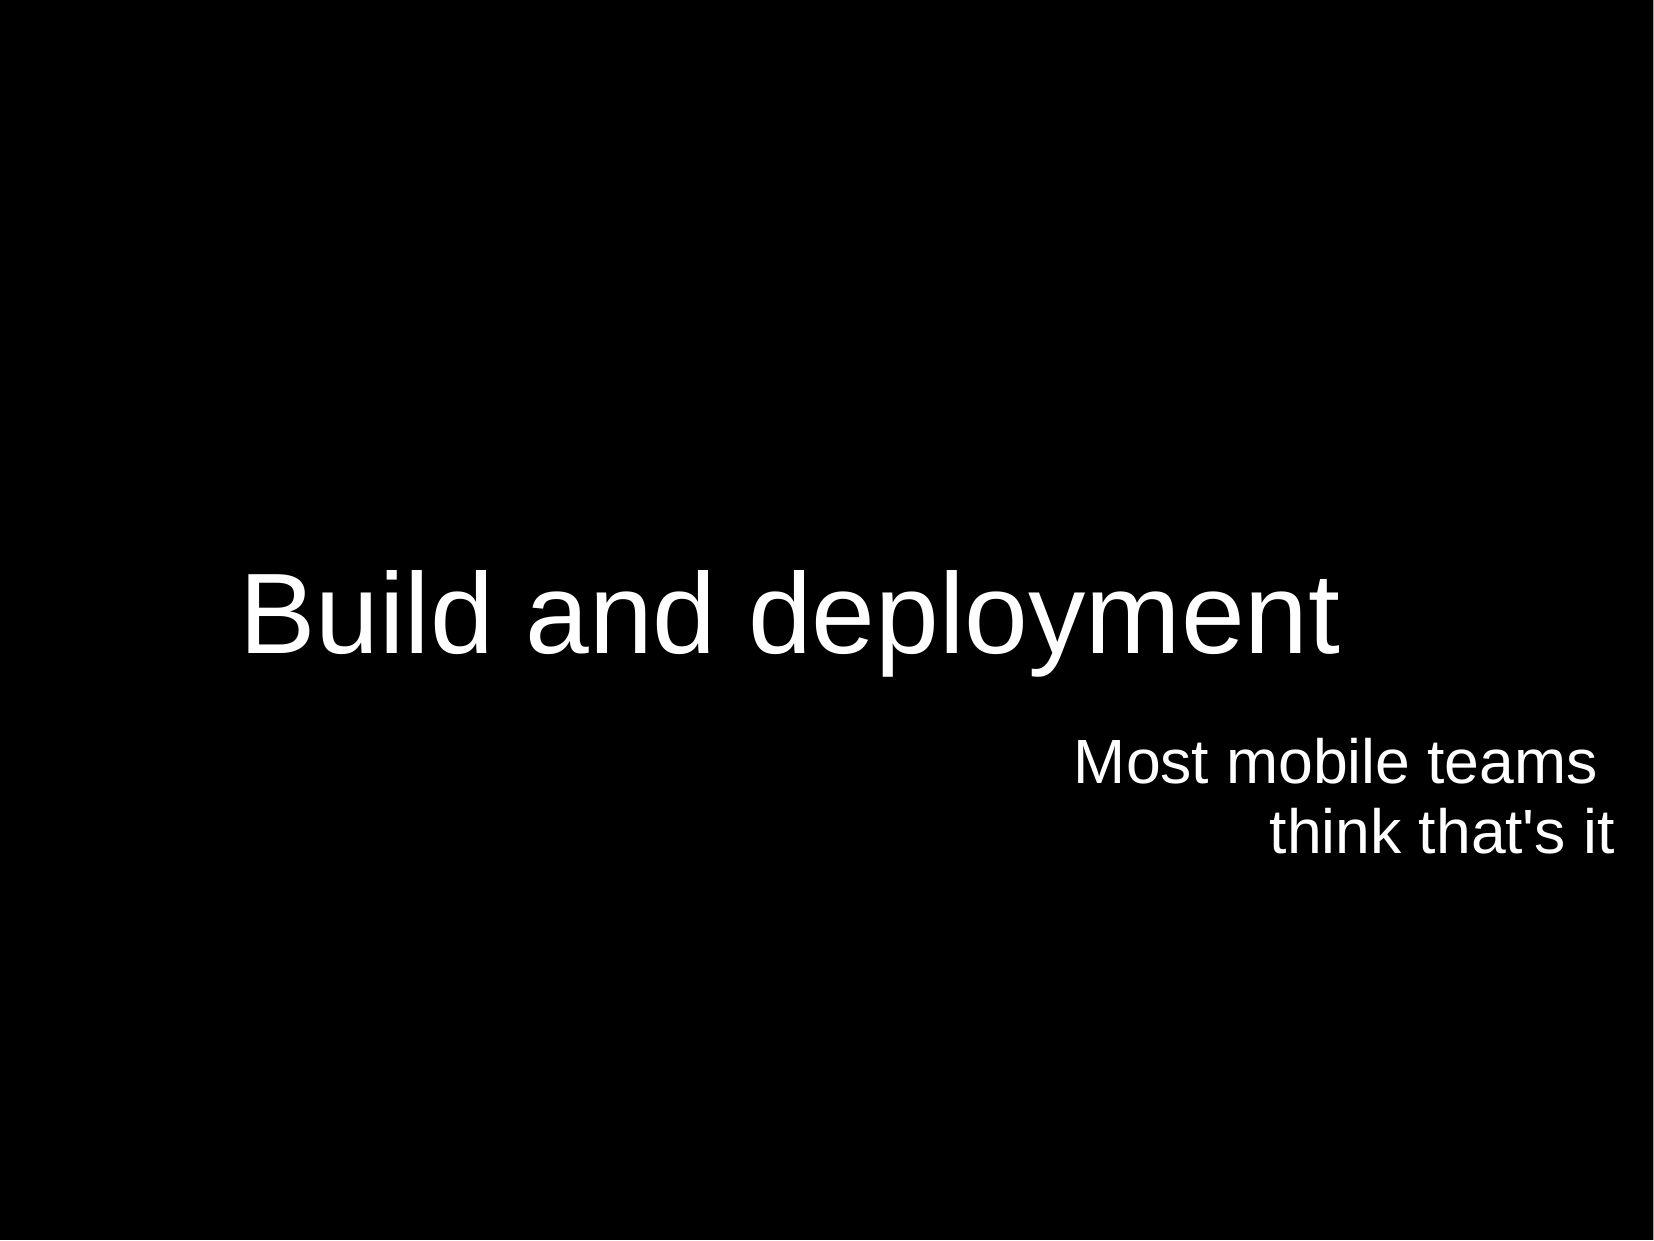

Build and deployment
Most mobile teams
think that's it